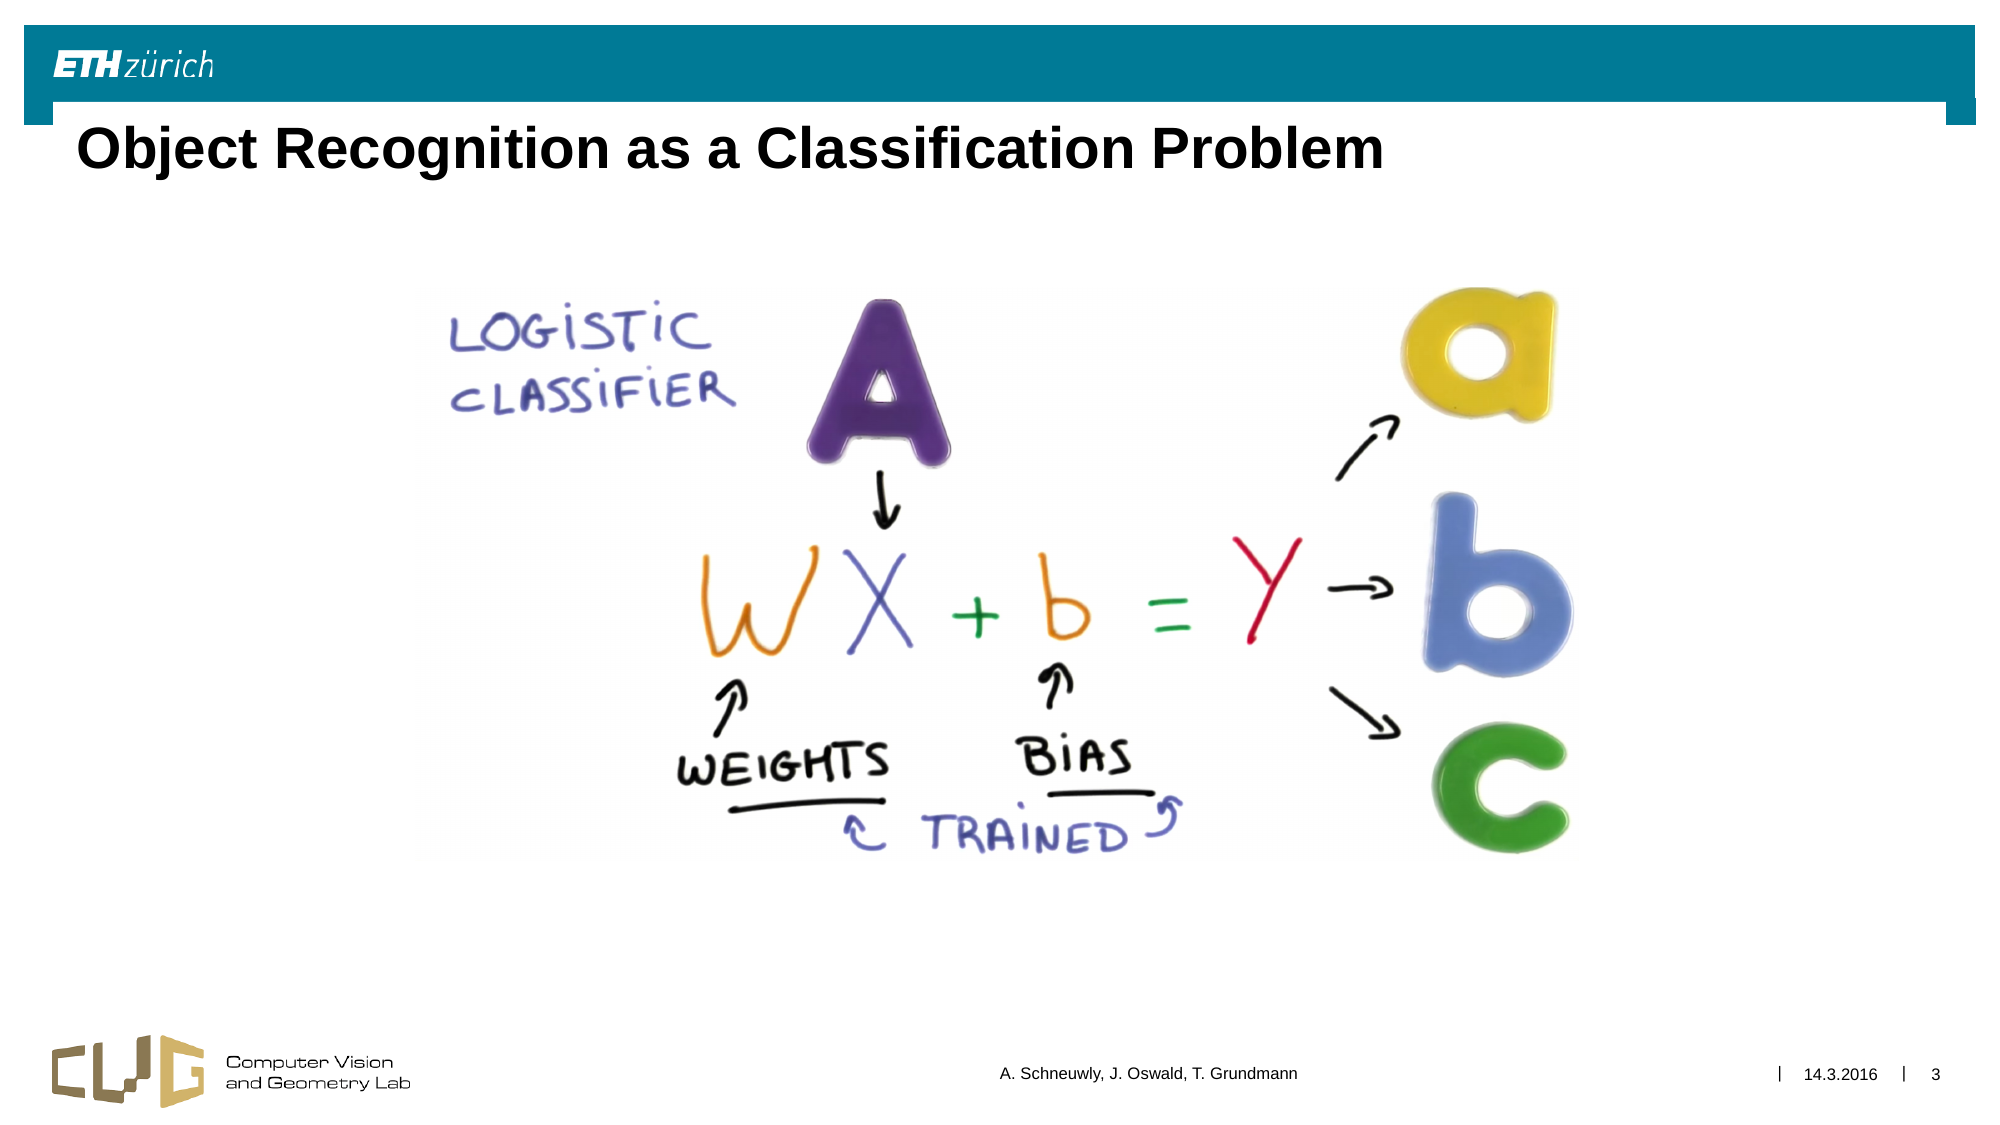

# Object Recognition as a Classification Problem
A. Schneuwly, J. Oswald, T. Grundmann
14.3.2016